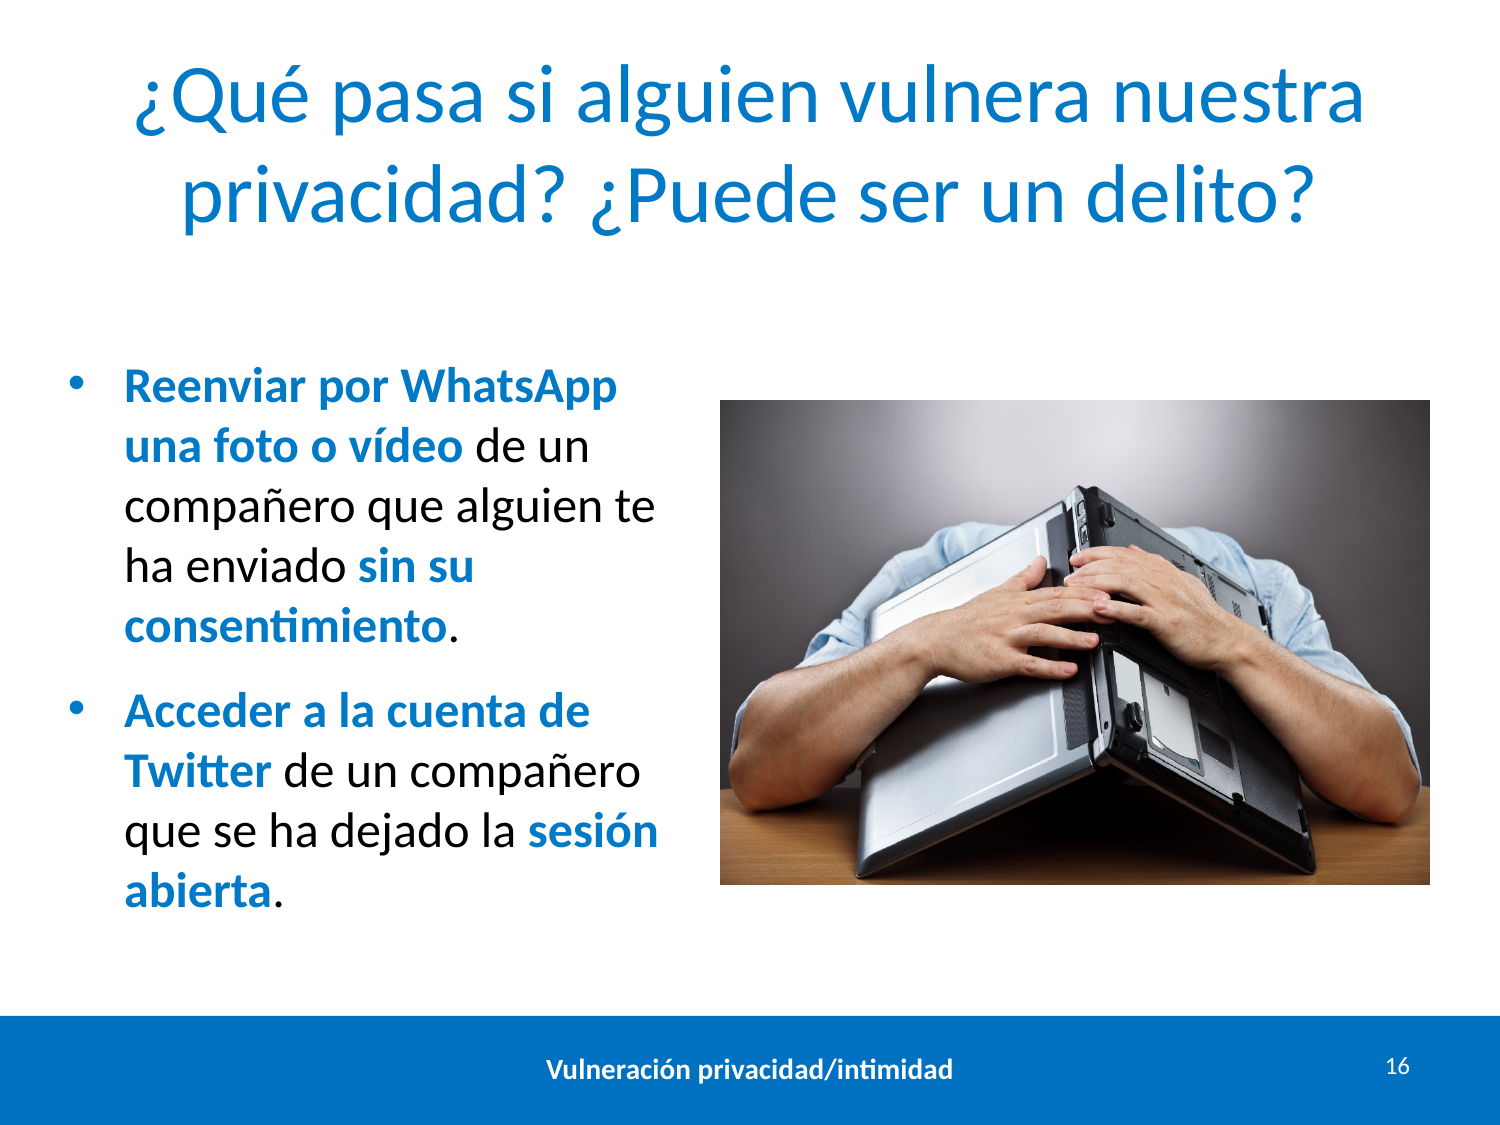

# ¿Qué pasa si alguien vulnera nuestra privacidad? ¿Puede ser un delito?
Reenviar por WhatsApp una foto o vídeo de un compañero que alguien te ha enviado sin su consentimiento.
Acceder a la cuenta de Twitter de un compañero que se ha dejado la sesión abierta.
Vulneración privacidad/intimidad